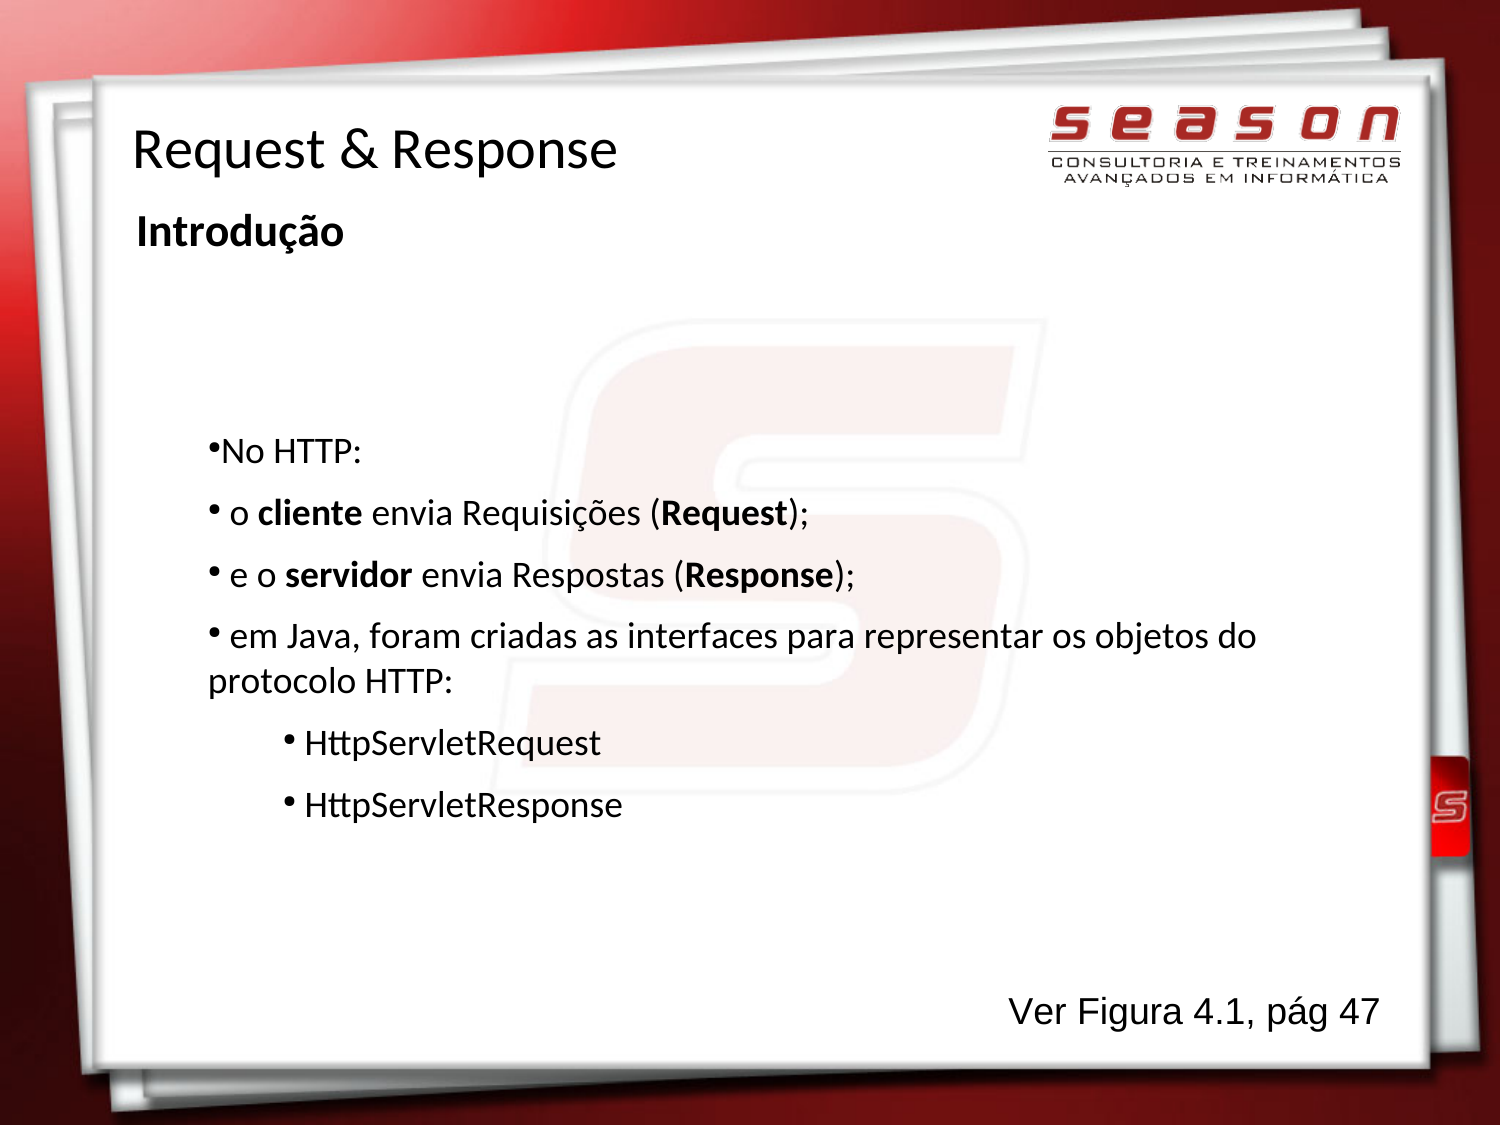

# Request & Response
Introdução
No HTTP:
 o cliente envia Requisições (Request);
 e o servidor envia Respostas (Response);
 em Java, foram criadas as interfaces para representar os objetos do protocolo HTTP:
 HttpServletRequest
 HttpServletResponse
Ver Figura 4.1, pág 47